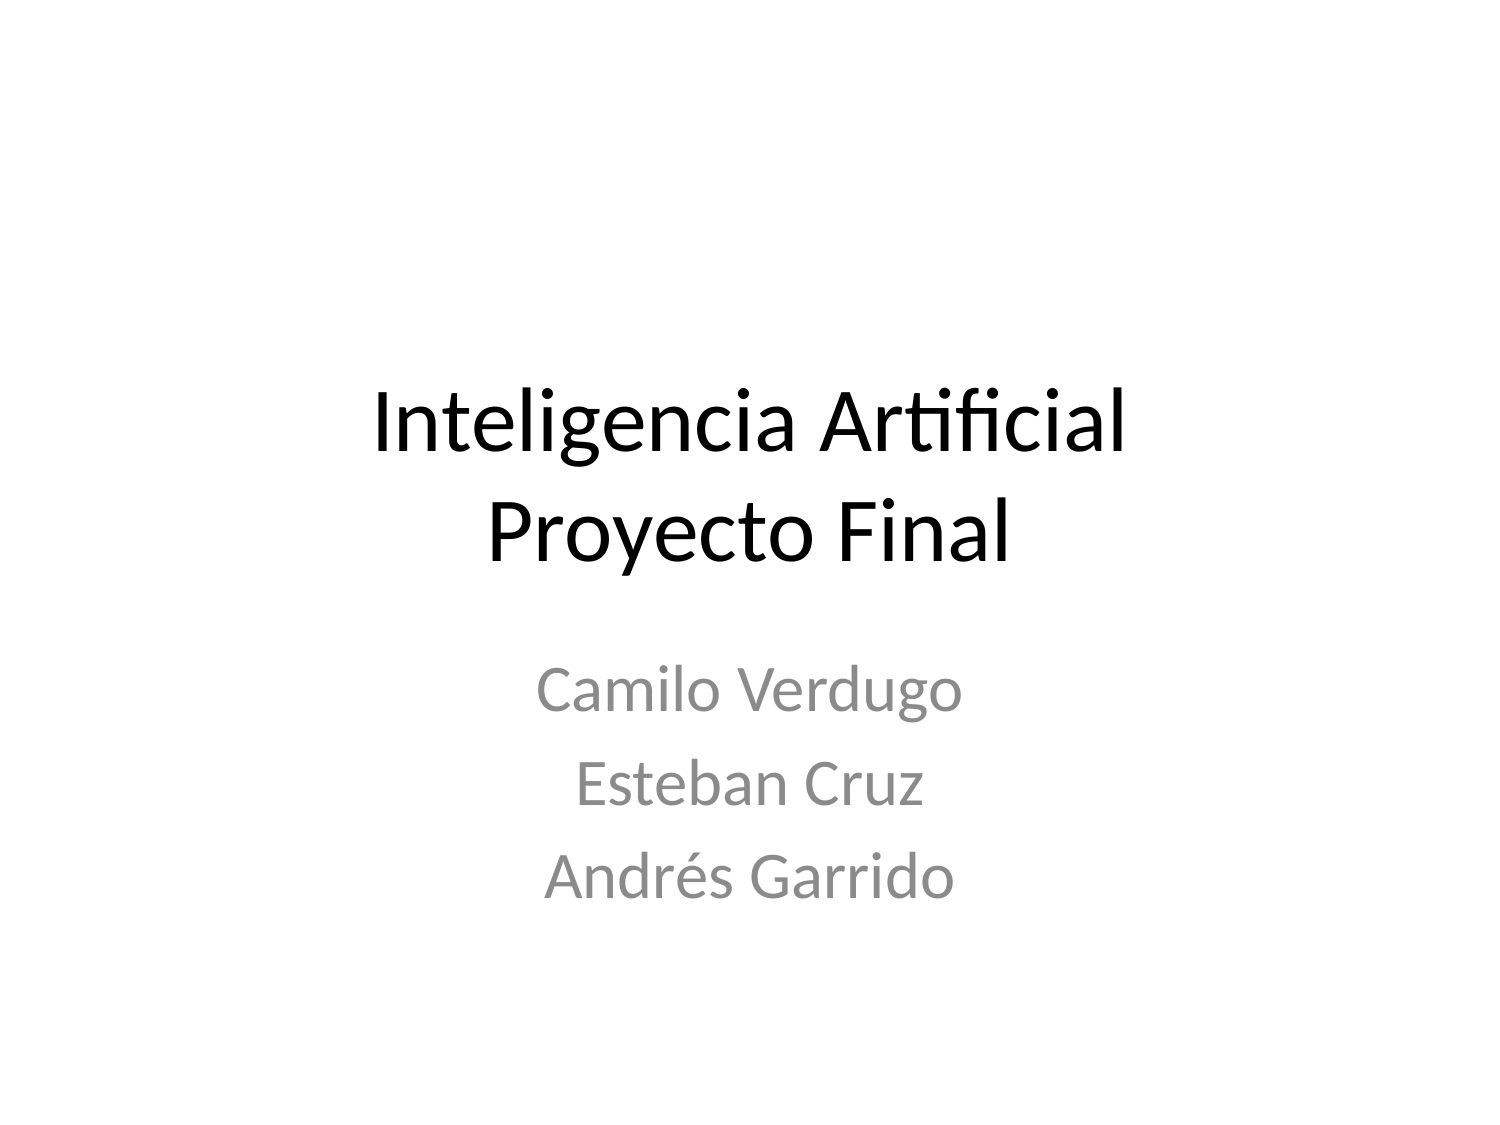

# Inteligencia Artificial Proyecto Final
Camilo Verdugo
Esteban Cruz
Andrés Garrido